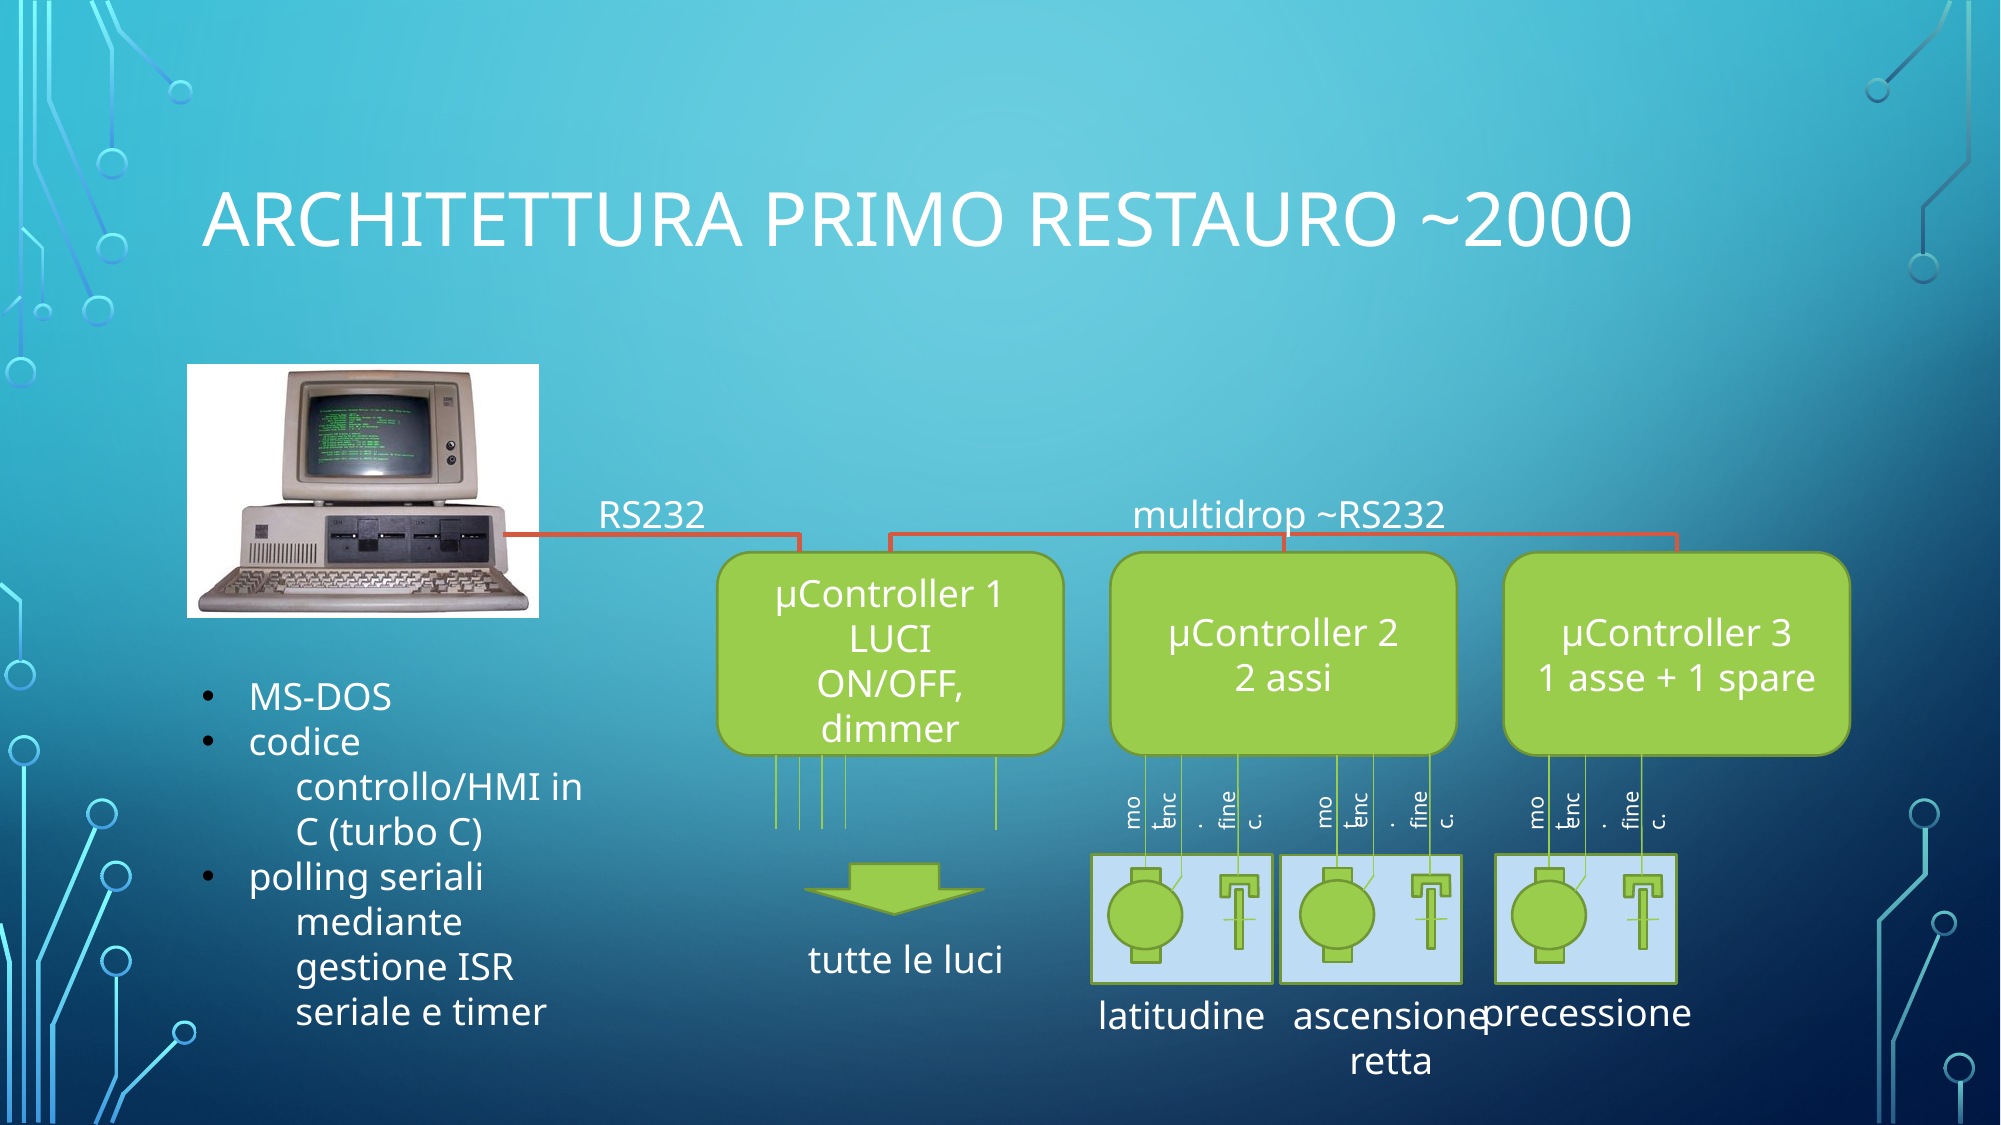

# Architettura primo restauro ~2000
RS232
multidrop ~RS232
µController 1
LUCI
ON/OFF, dimmer
µController 2
2 assi
µController 3
1 asse + 1 spare
MS-DOS
codice controllo/HMI in C (turbo C)
polling seriali mediante gestione ISR seriale e timer
fine c.
enc.
mot.
fine c.
enc.
mot.
fine c.
enc.
mot.
tutte le luci
precessione
latitudine
ascensione
retta